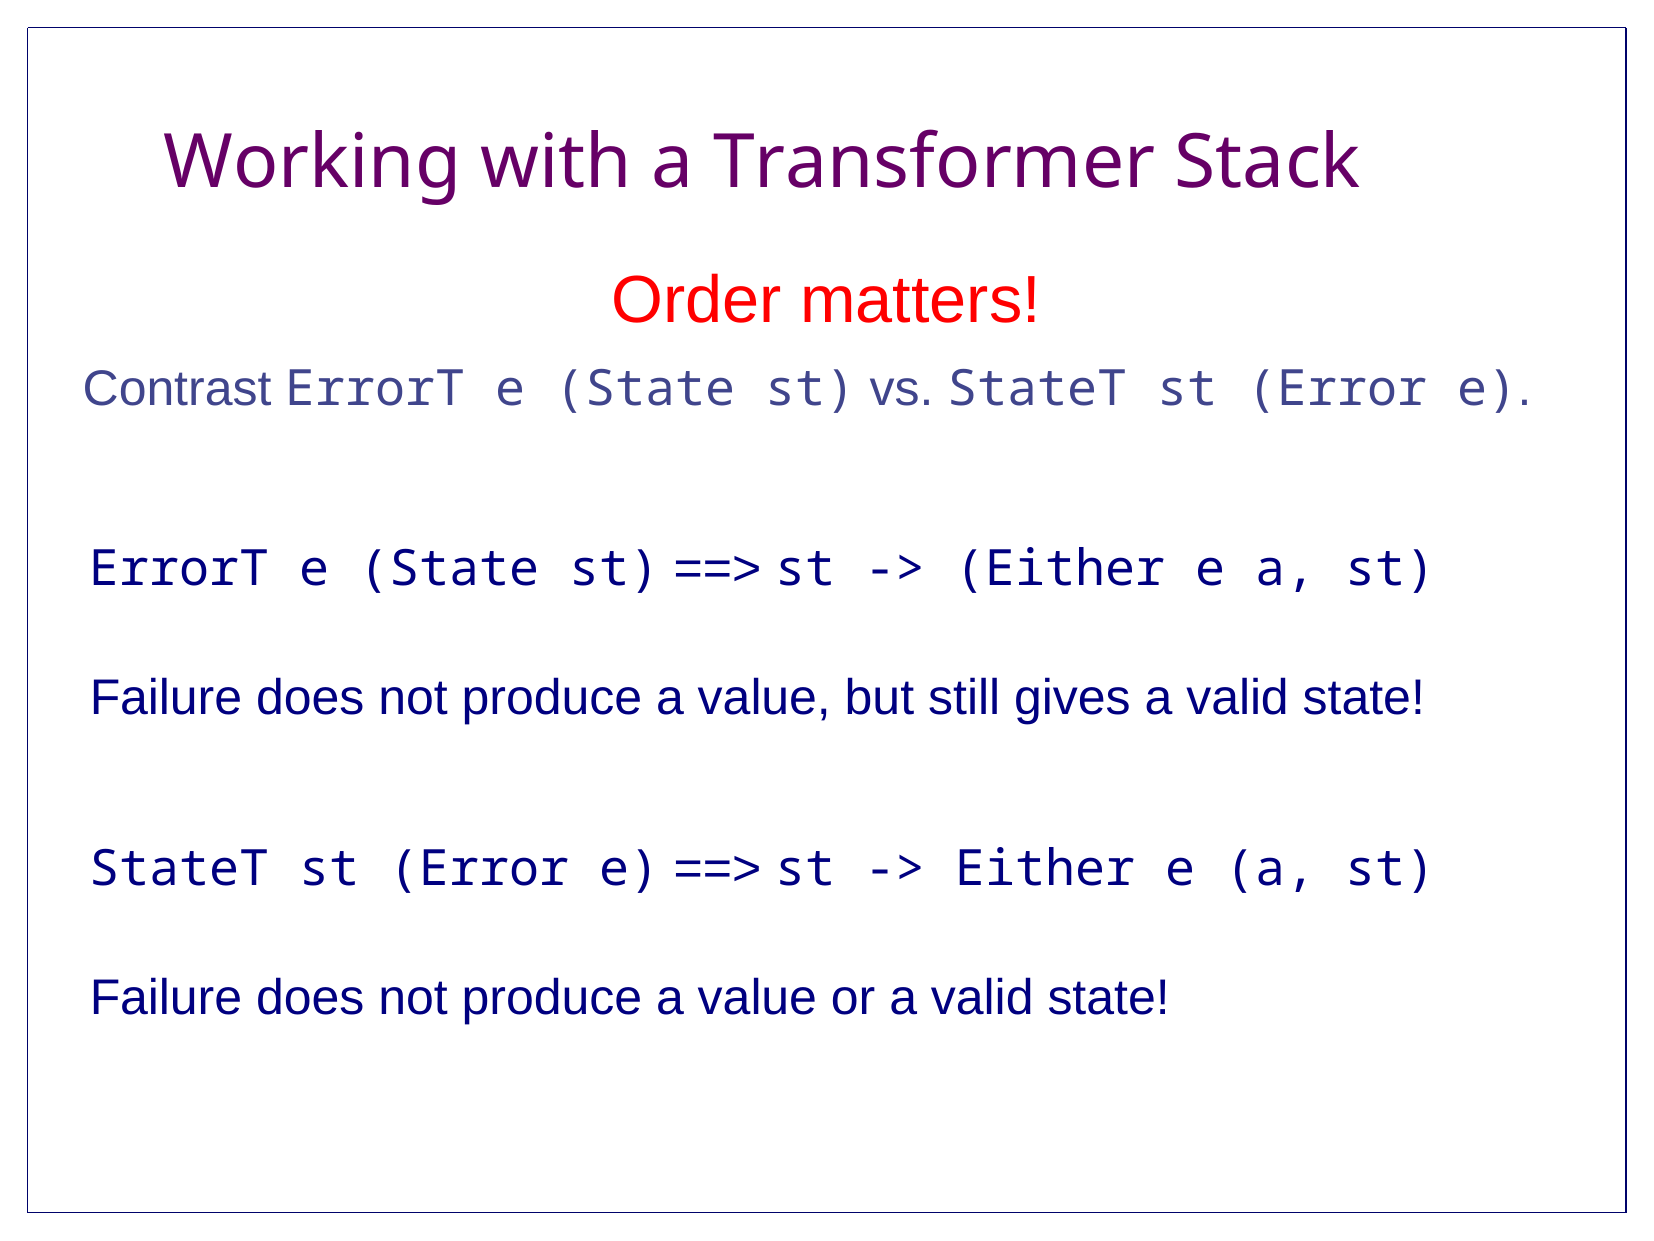

# Working with a Transformer Stack
Order matters!
Contrast ErrorT e (State st) vs. StateT st (Error e).
ErrorT e (State st) ==> st -> (Either e a, st)
Failure does not produce a value, but still gives a valid state!
StateT st (Error e) ==> st -> Either e (a, st)
Failure does not produce a value or a valid state!